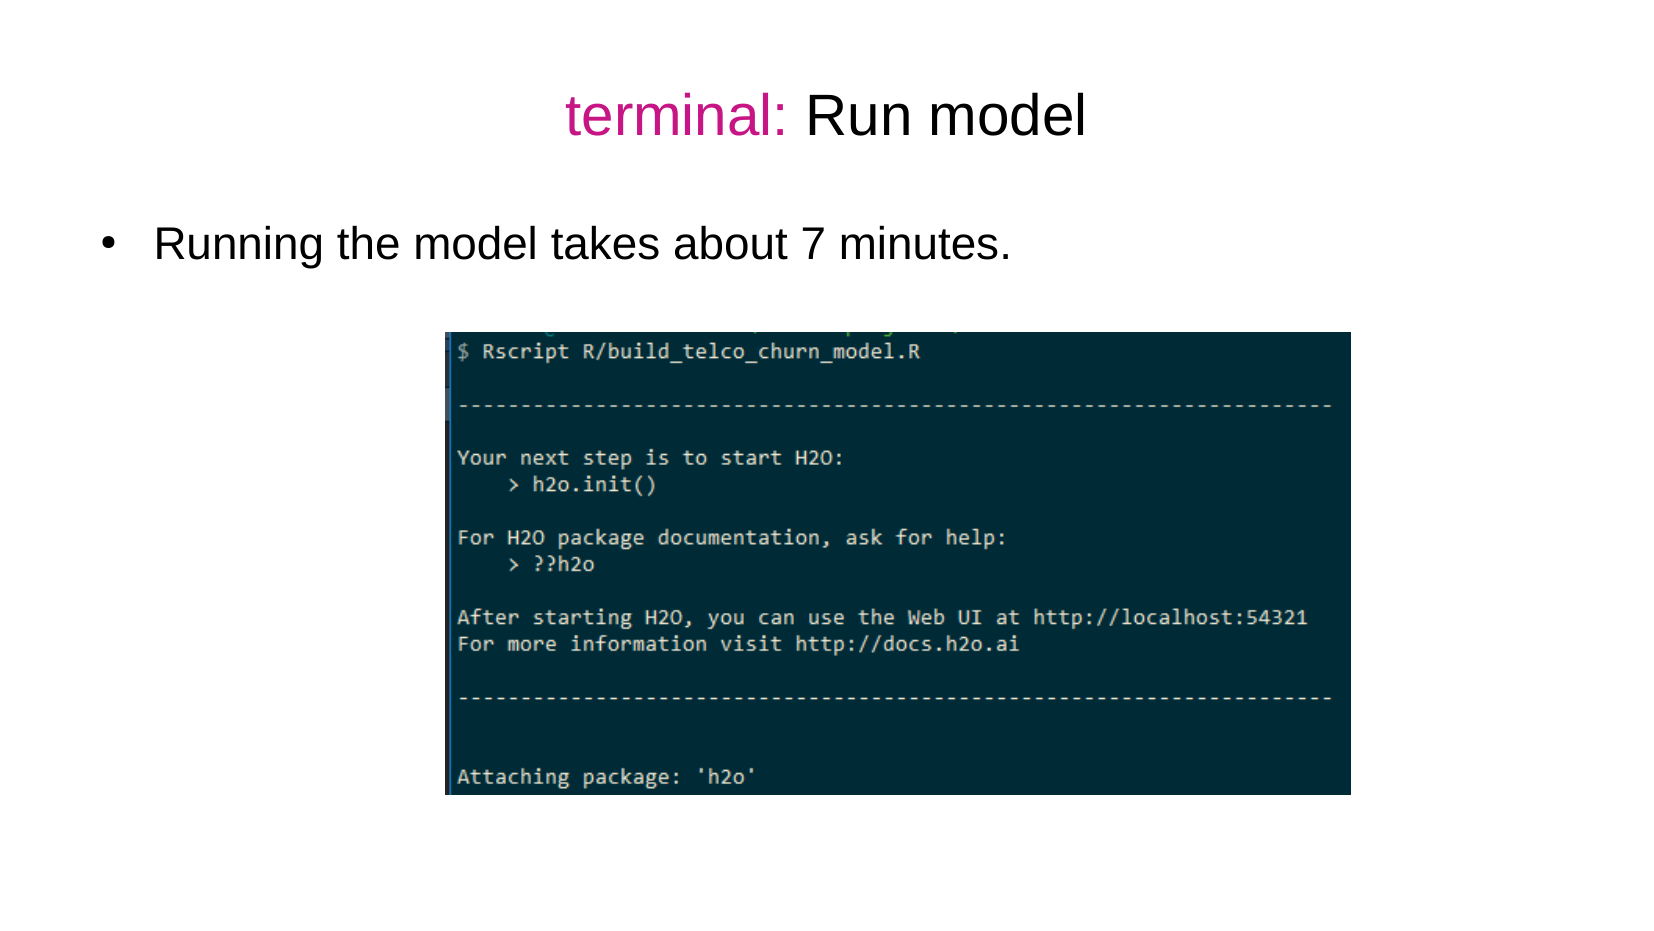

# terminal: Run model
Running the model takes about 7 minutes.